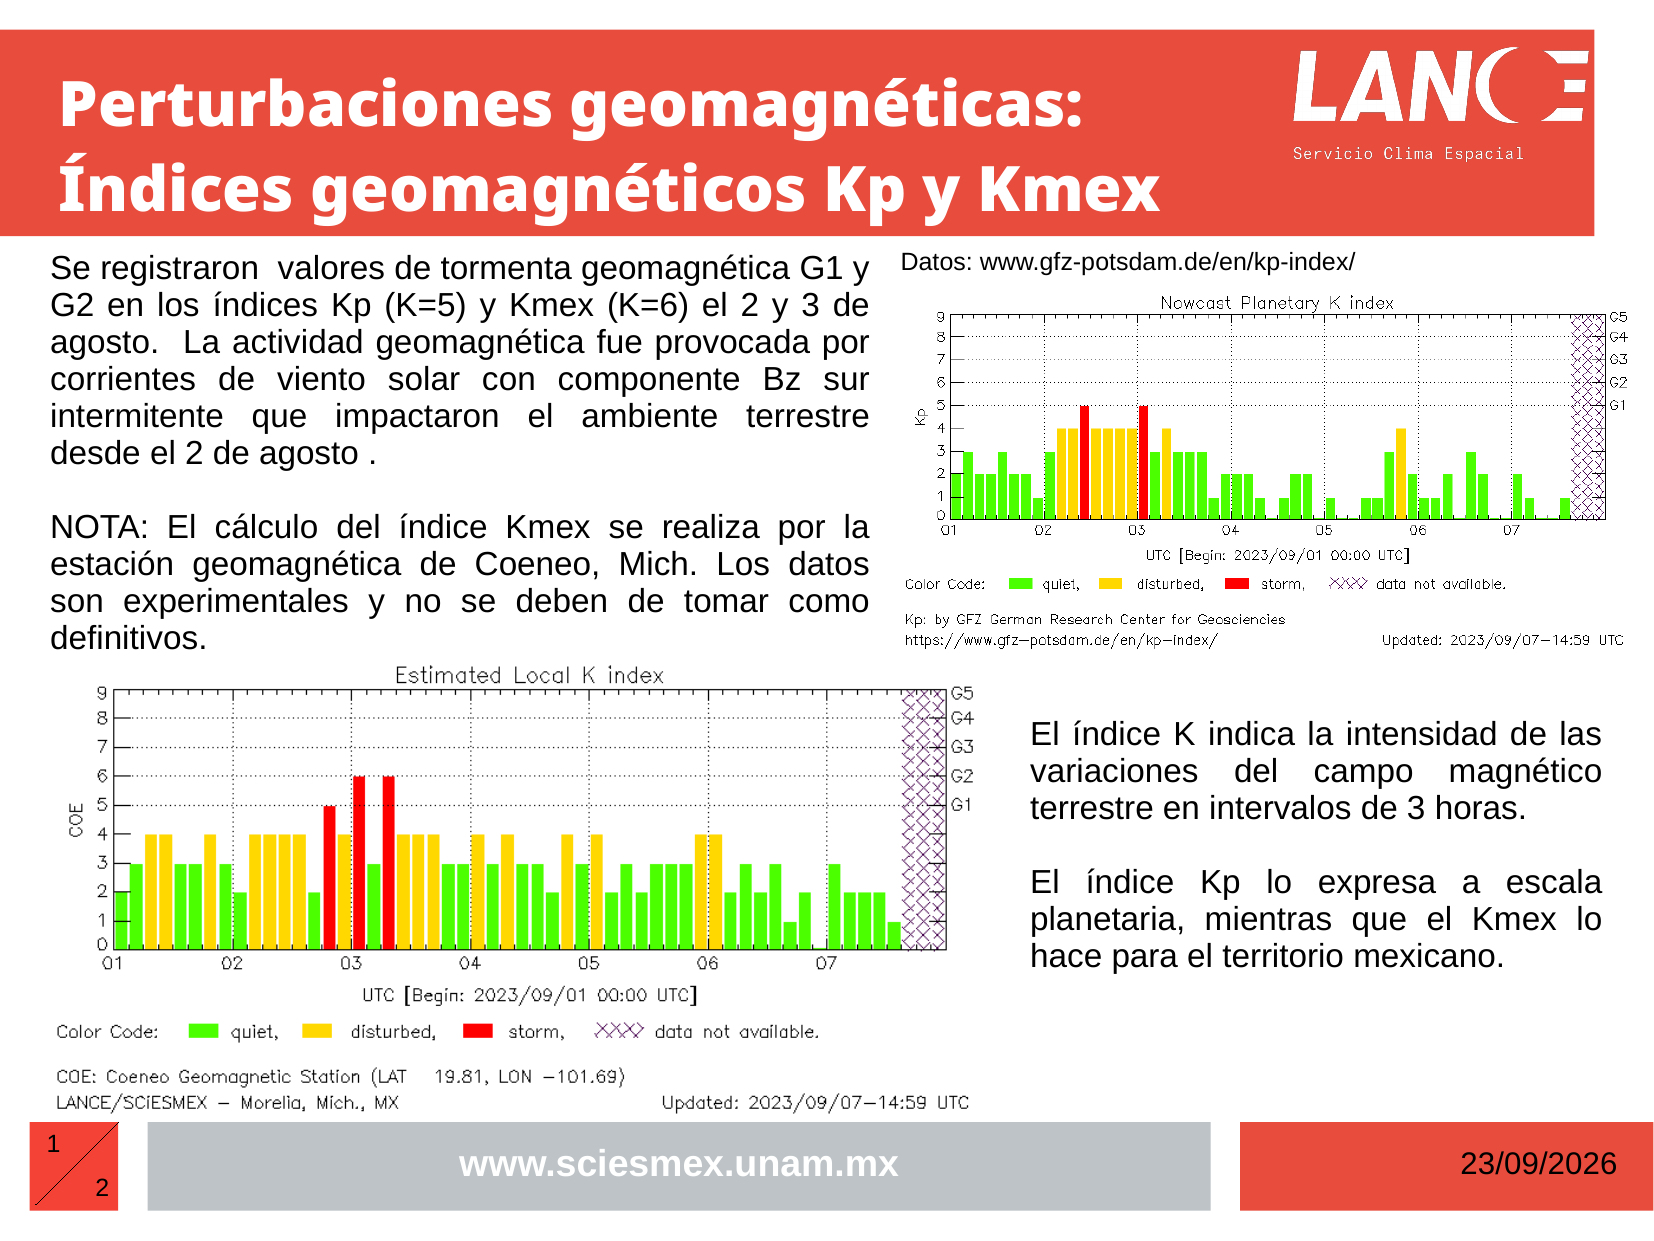

# Perturbaciones geomagnéticas: Índices geomagnéticos Kp y Kmex
Datos: www.gfz-potsdam.de/en/kp-index/
Se registraron valores de tormenta geomagnética G1 y G2 en los índices Kp (K=5) y Kmex (K=6) el 2 y 3 de agosto. La actividad geomagnética fue provocada por corrientes de viento solar con componente Bz sur intermitente que impactaron el ambiente terrestre desde el 2 de agosto .
NOTA: El cálculo del índice Kmex se realiza por la estación geomagnética de Coeneo, Mich. Los datos son experimentales y no se deben de tomar como definitivos.
El índice K indica la intensidad de las variaciones del campo magnético terrestre en intervalos de 3 horas.
El índice Kp lo expresa a escala planetaria, mientras que el Kmex lo hace para el territorio mexicano.
www.sciesmex.unam.mx
2